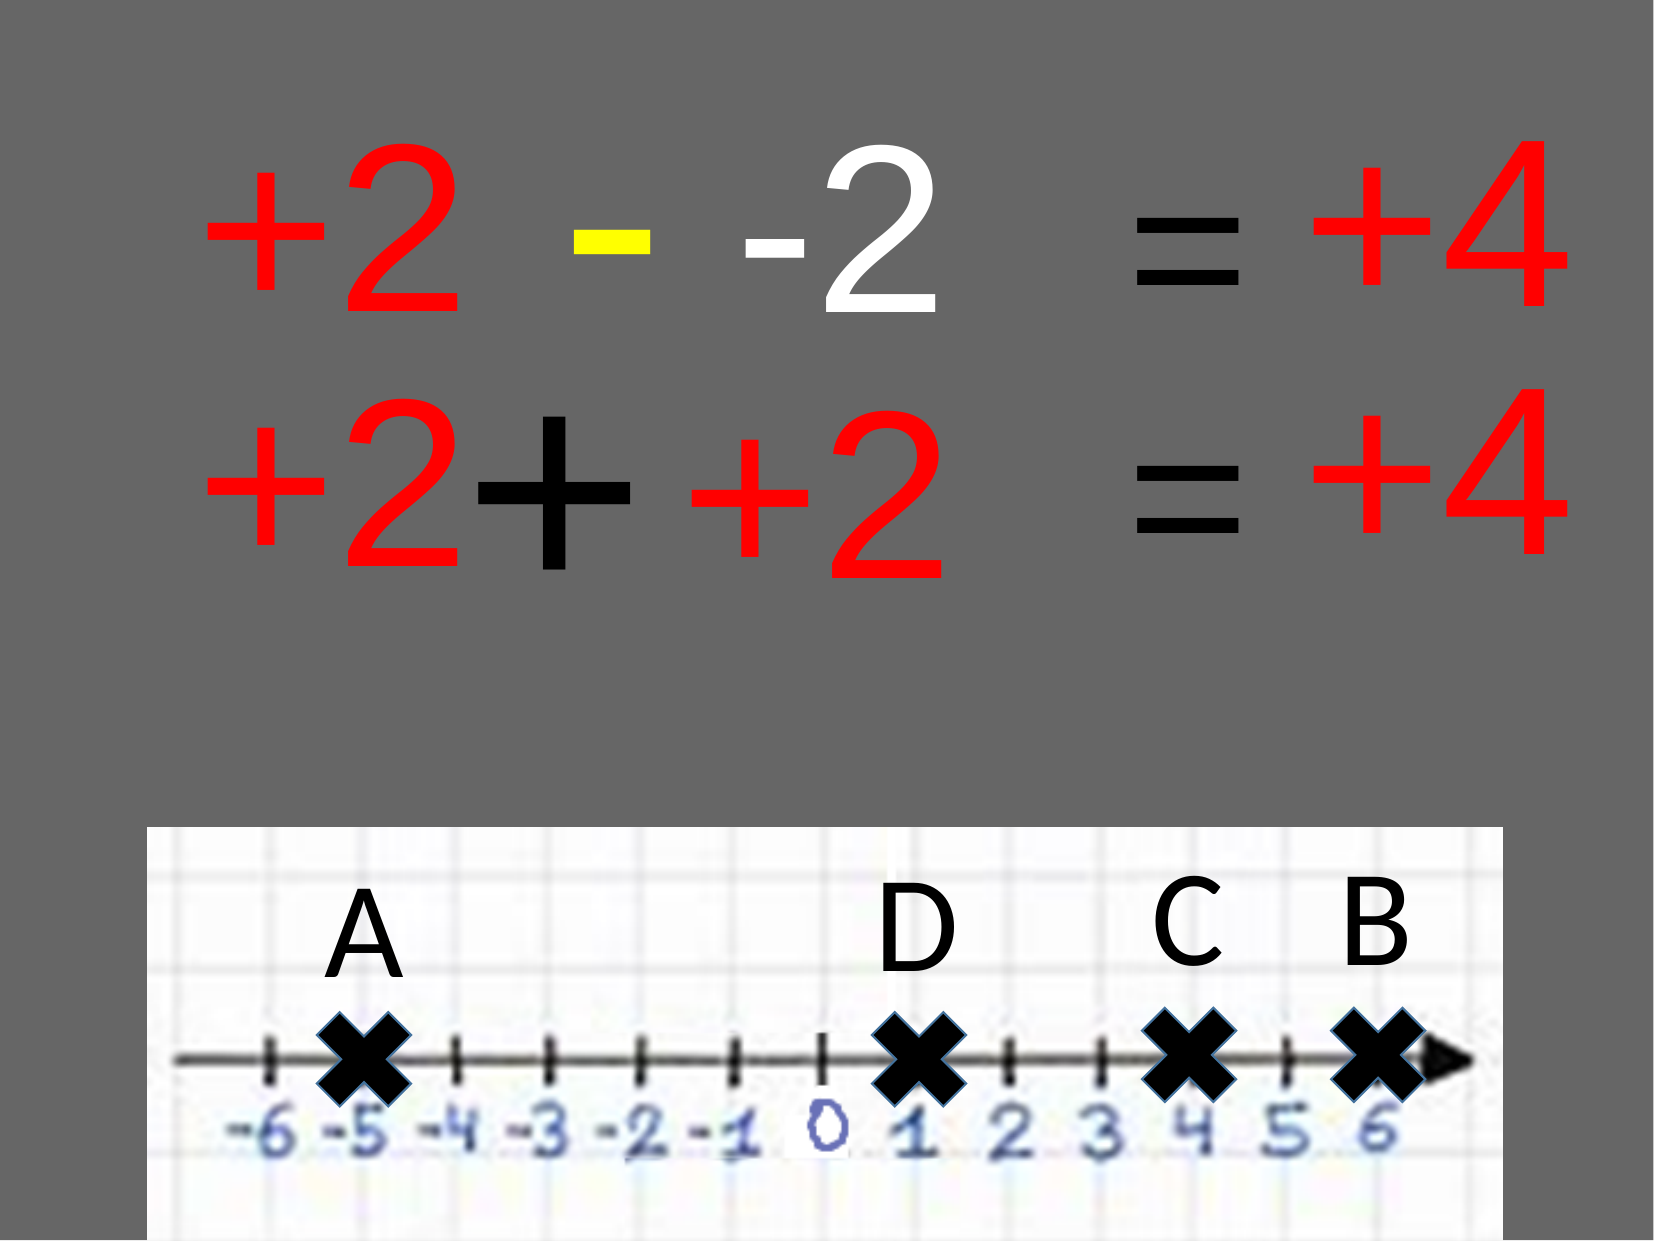

-
+4
+2
-2
=
+
+4
+2
+2
=
C
B
D
A